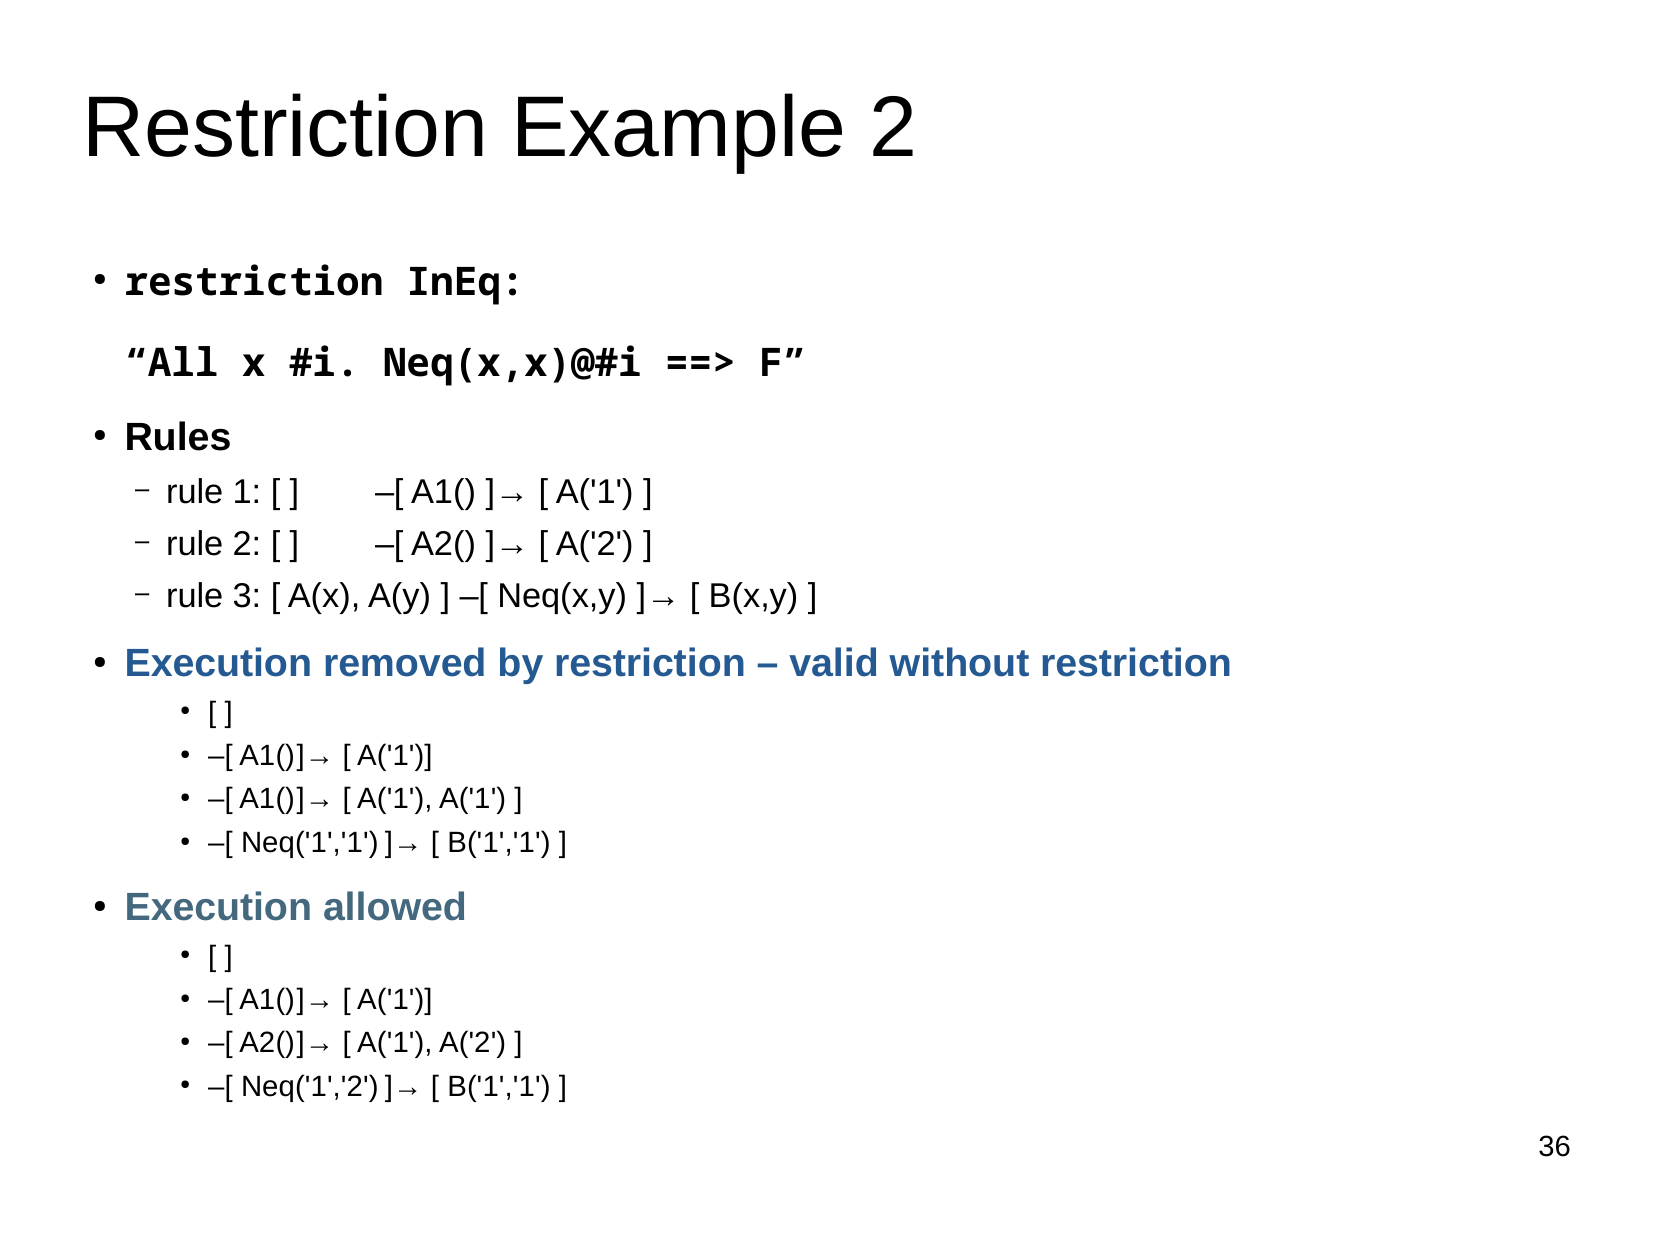

# Restriction Example 2
restriction InEq:
“All x #i. Neq(x,x)@#i ==> F”
Rules
rule 1: [ ] –[ A1() ]→ [ A('1') ]
rule 2: [ ] –[ A2() ]→ [ A('2') ]
rule 3: [ A(x), A(y) ] –[ Neq(x,y) ]→ [ B(x,y) ]
Execution removed by restriction – valid without restriction
[ ]
–[ A1()			]→ [ A('1')]
–[ A1()			]→ [ A('1'), A('1') ]
–[ Neq('1','1')	]→ [ B('1','1') ]
Execution allowed
[ ]
–[ A1()			]→ [ A('1')]
–[ A2()			]→ [ A('1'), A('2') ]
–[ Neq('1','2')	]→ [ B('1','1') ]
36